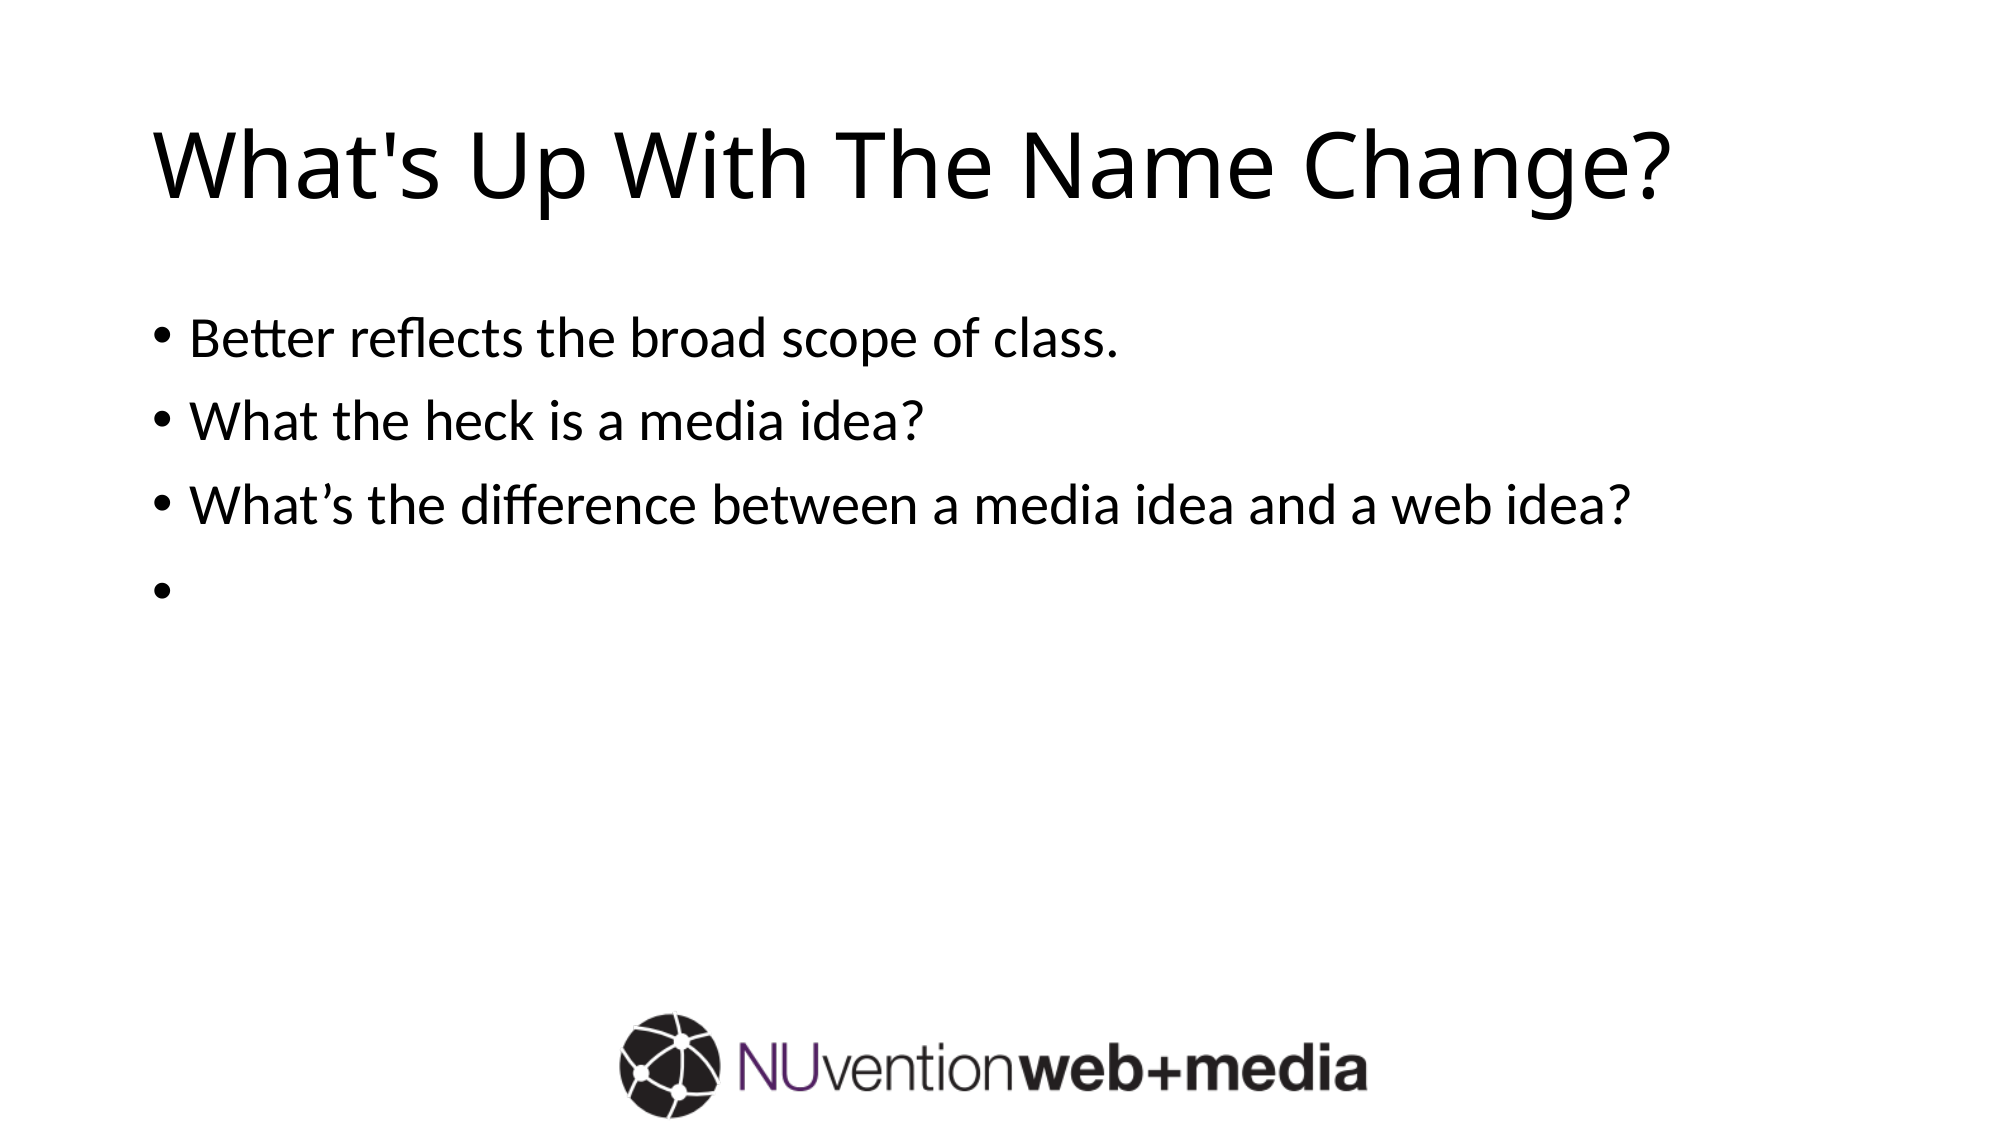

# What's Up With The Name Change?
Better reflects the broad scope of class.
What the heck is a media idea?
What’s the difference between a media idea and a web idea?